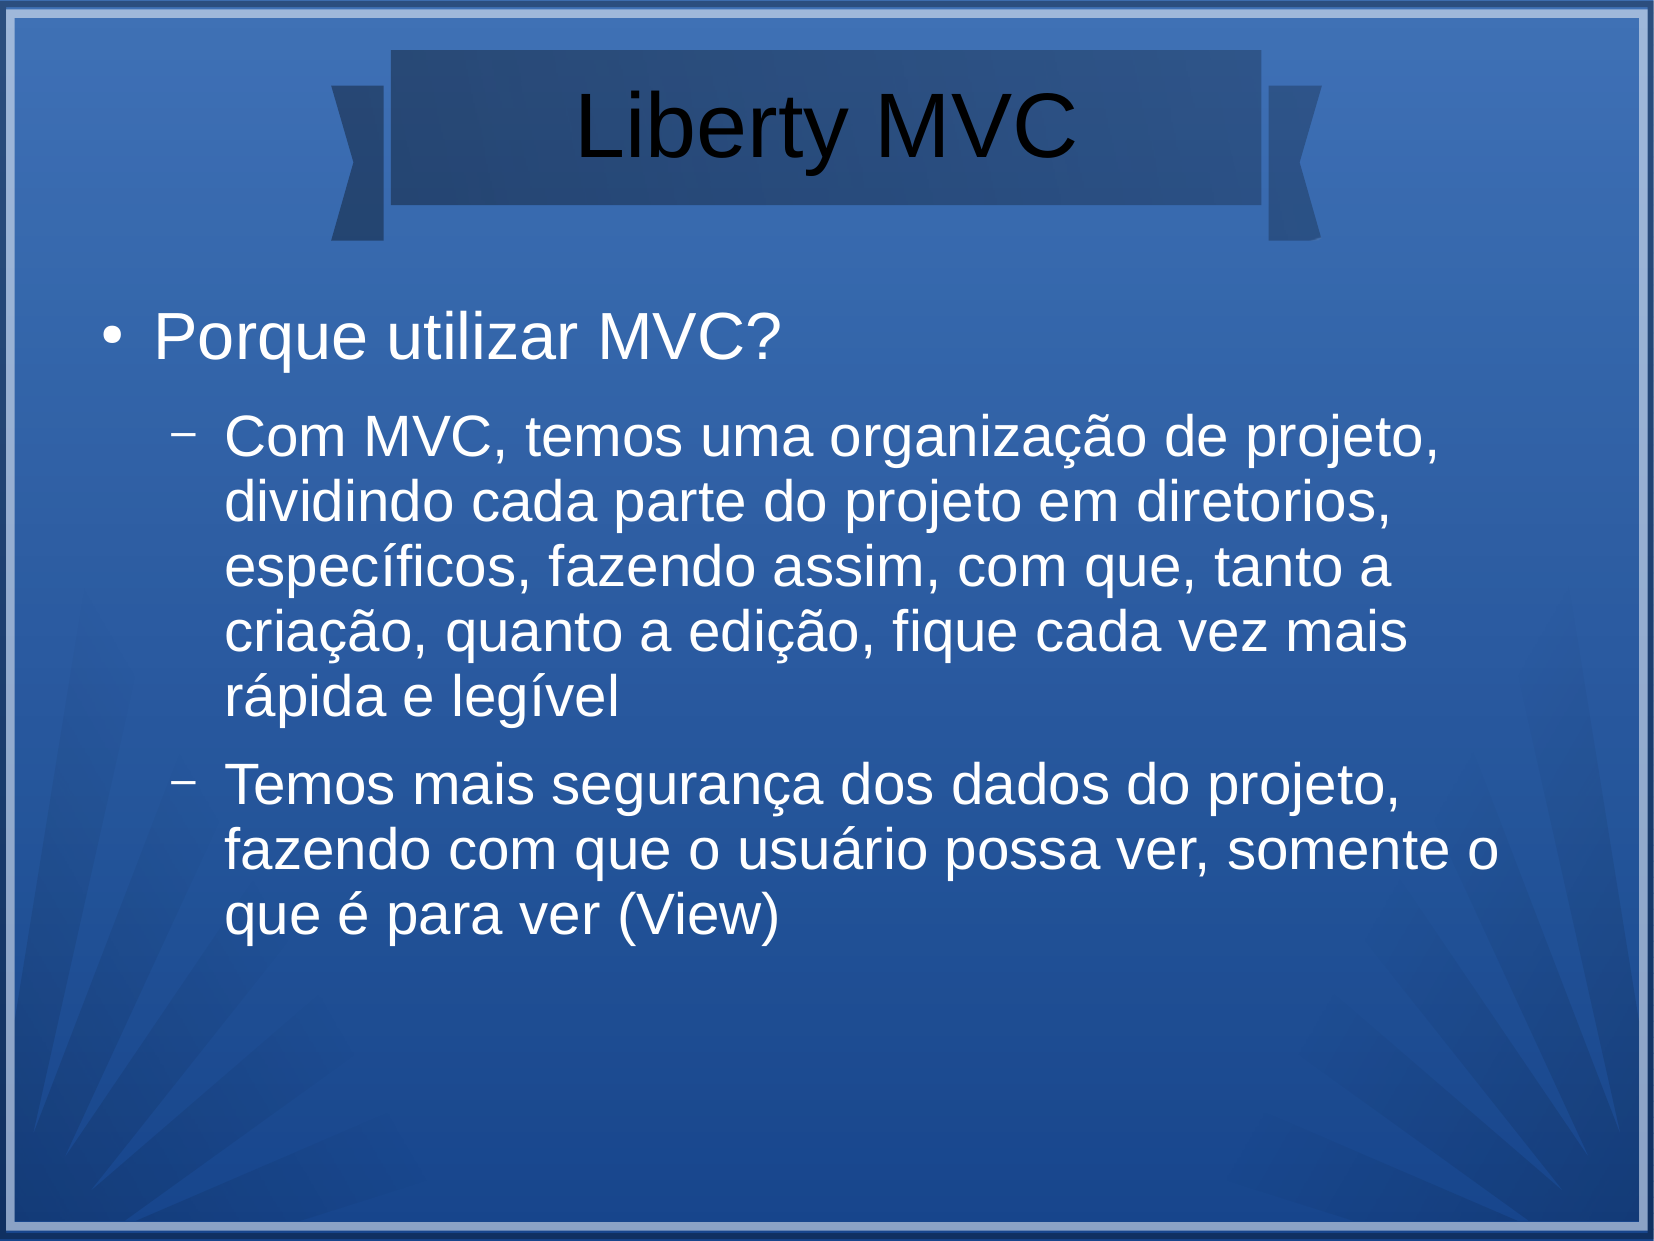

# Liberty MVC
Porque utilizar MVC?
Com MVC, temos uma organização de projeto, dividindo cada parte do projeto em diretorios, específicos, fazendo assim, com que, tanto a criação, quanto a edição, fique cada vez mais rápida e legível
Temos mais segurança dos dados do projeto, fazendo com que o usuário possa ver, somente o que é para ver (View)